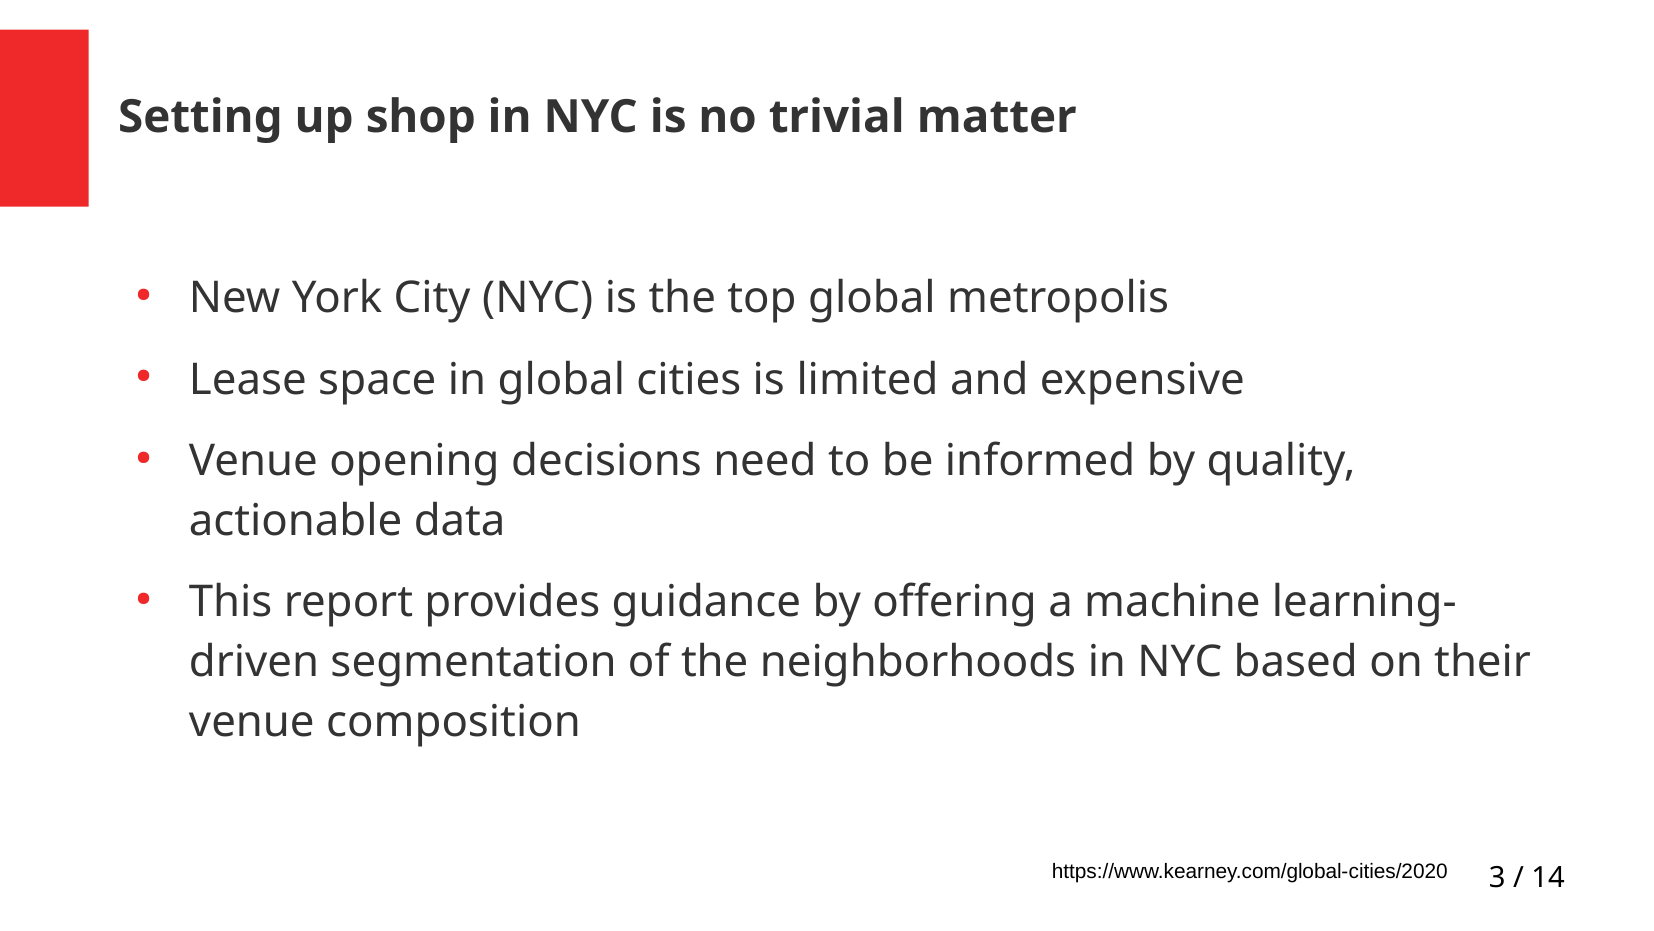

# Setting up shop in NYC is no trivial matter
New York City (NYC) is the top global metropolis
Lease space in global cities is limited and expensive
Venue opening decisions need to be informed by quality, actionable data
This report provides guidance by offering a machine learning-driven segmentation of the neighborhoods in NYC based on their venue composition
https://www.kearney.com/global-cities/2020
3